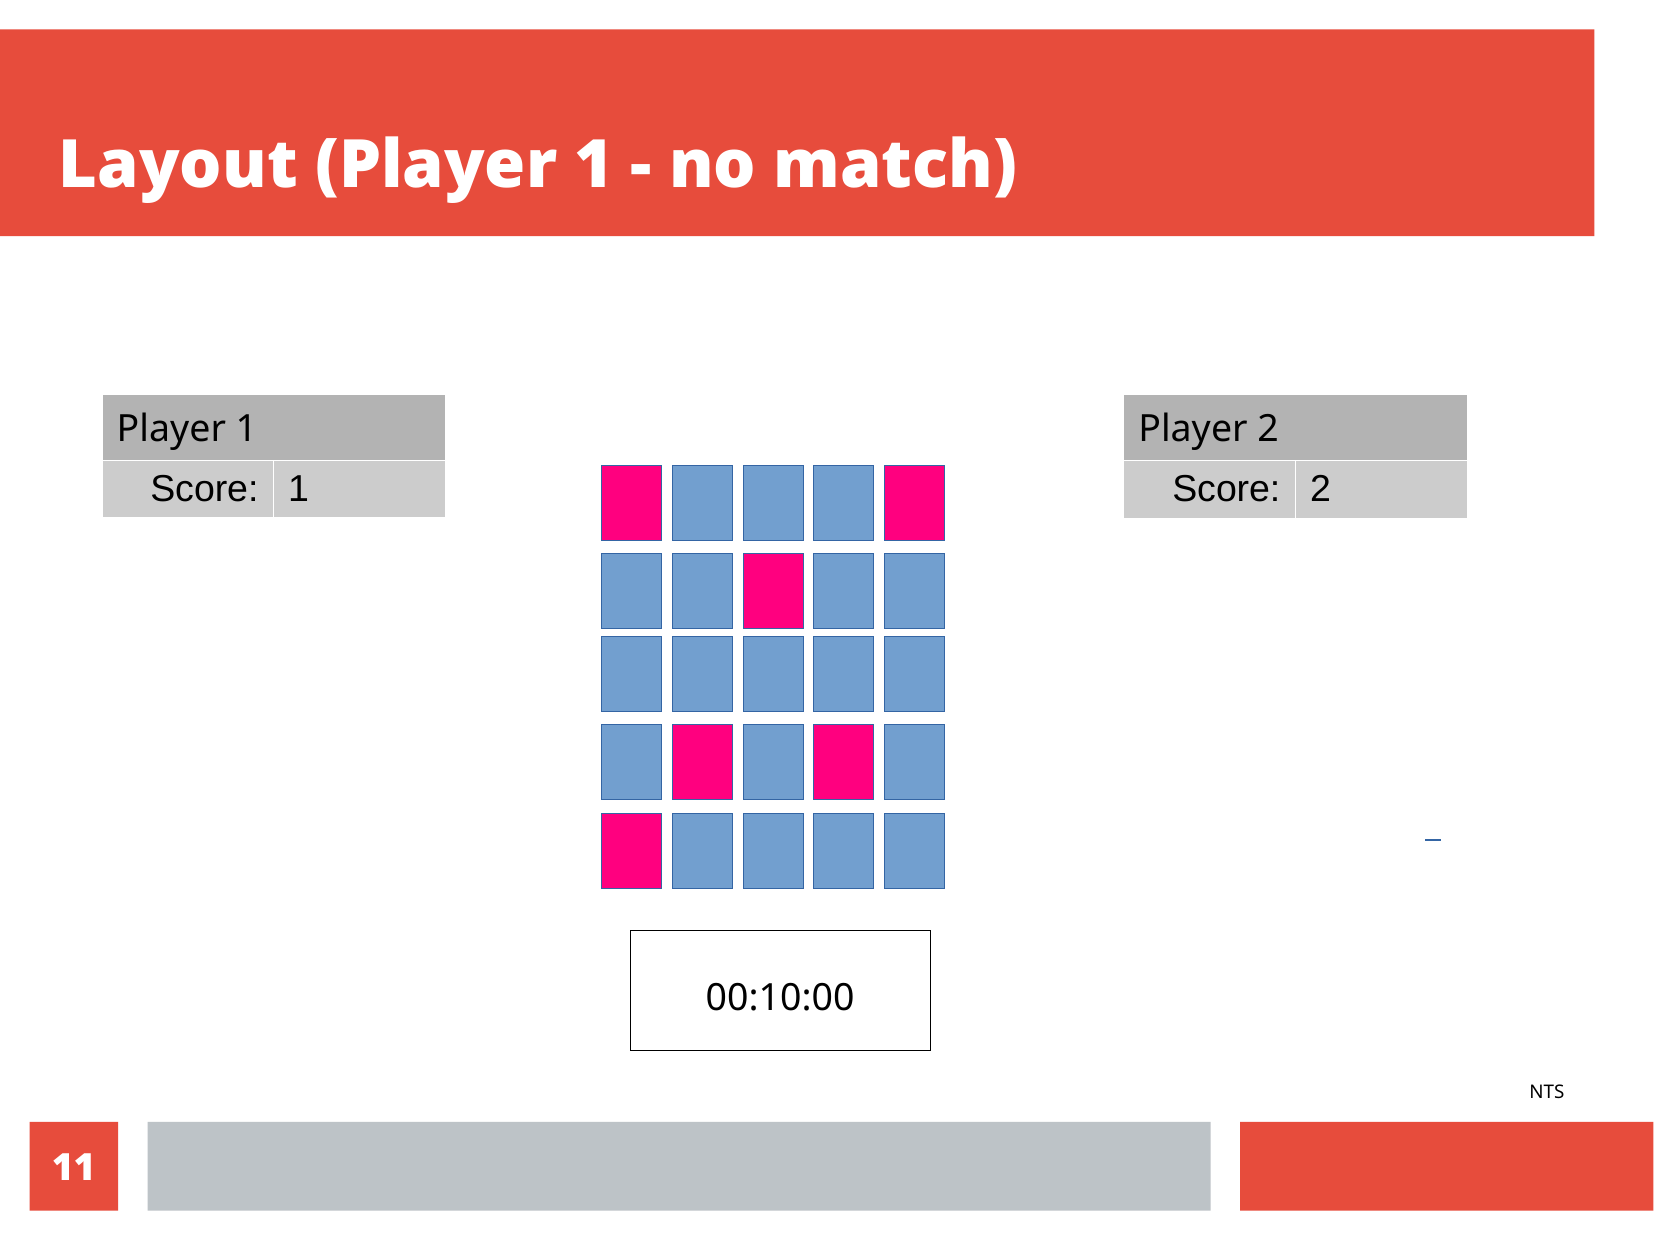

# Layout (Player 1 - no match)
| Player 1 | |
| --- | --- |
| Score: | 1 |
| Player 2 | |
| --- | --- |
| Score: | 2 |
00:10:00
NTS
11